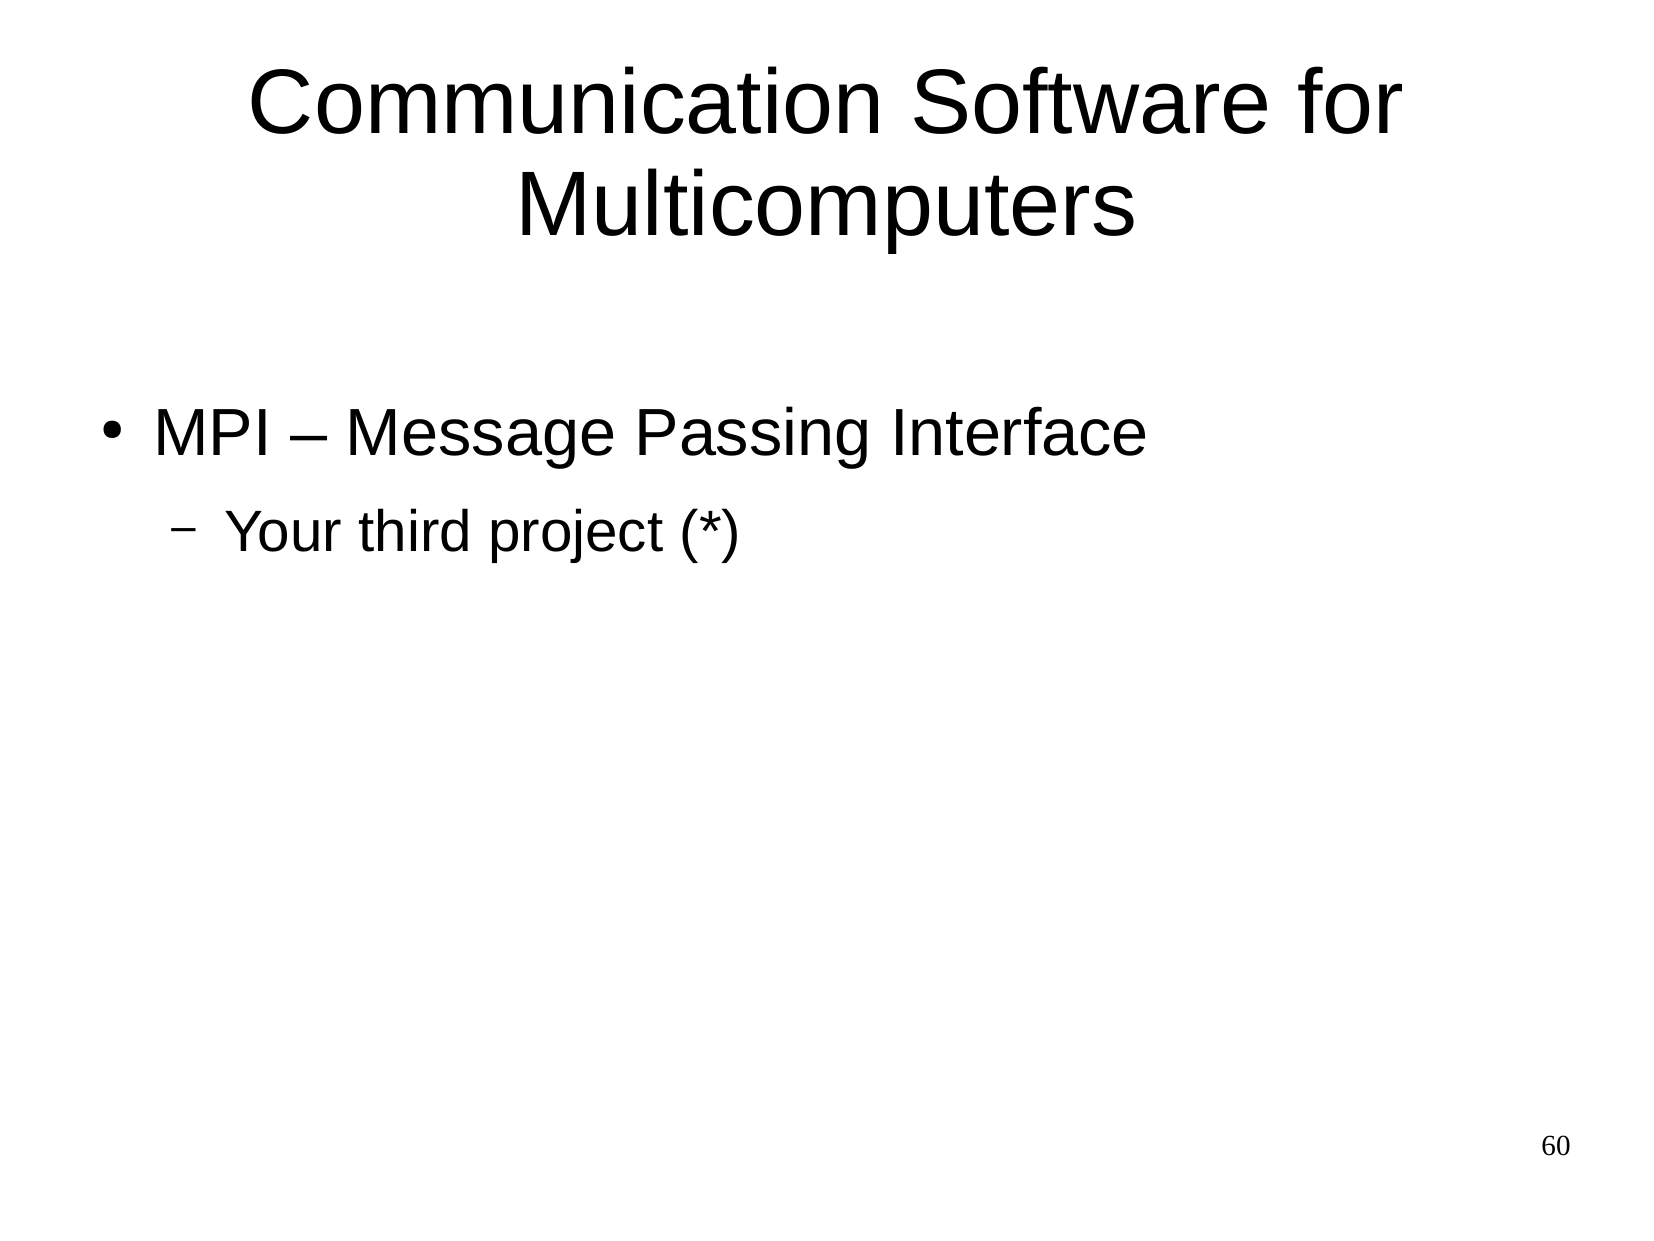

# Communication Software for Multicomputers
MPI – Message Passing Interface
Your third project (*)
60